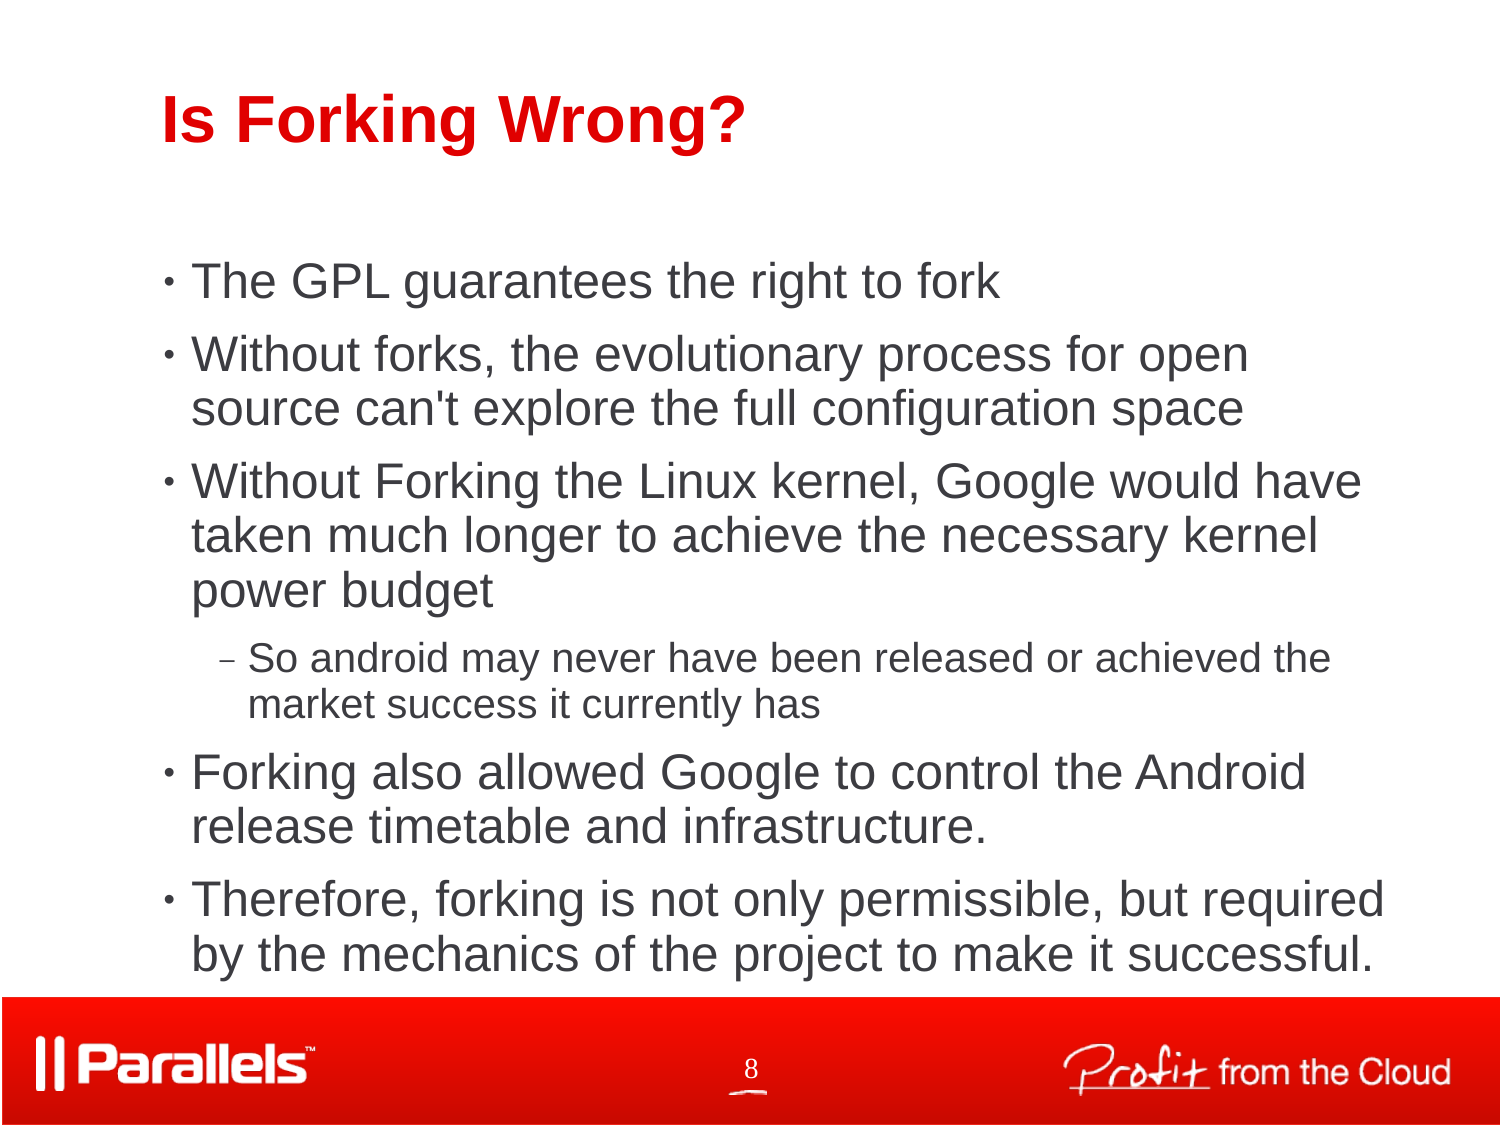

# Is Forking Wrong?
The GPL guarantees the right to fork
Without forks, the evolutionary process for open source can't explore the full configuration space
Without Forking the Linux kernel, Google would have taken much longer to achieve the necessary kernel power budget
So android may never have been released or achieved the market success it currently has
Forking also allowed Google to control the Android release timetable and infrastructure.
Therefore, forking is not only permissible, but required by the mechanics of the project to make it successful.